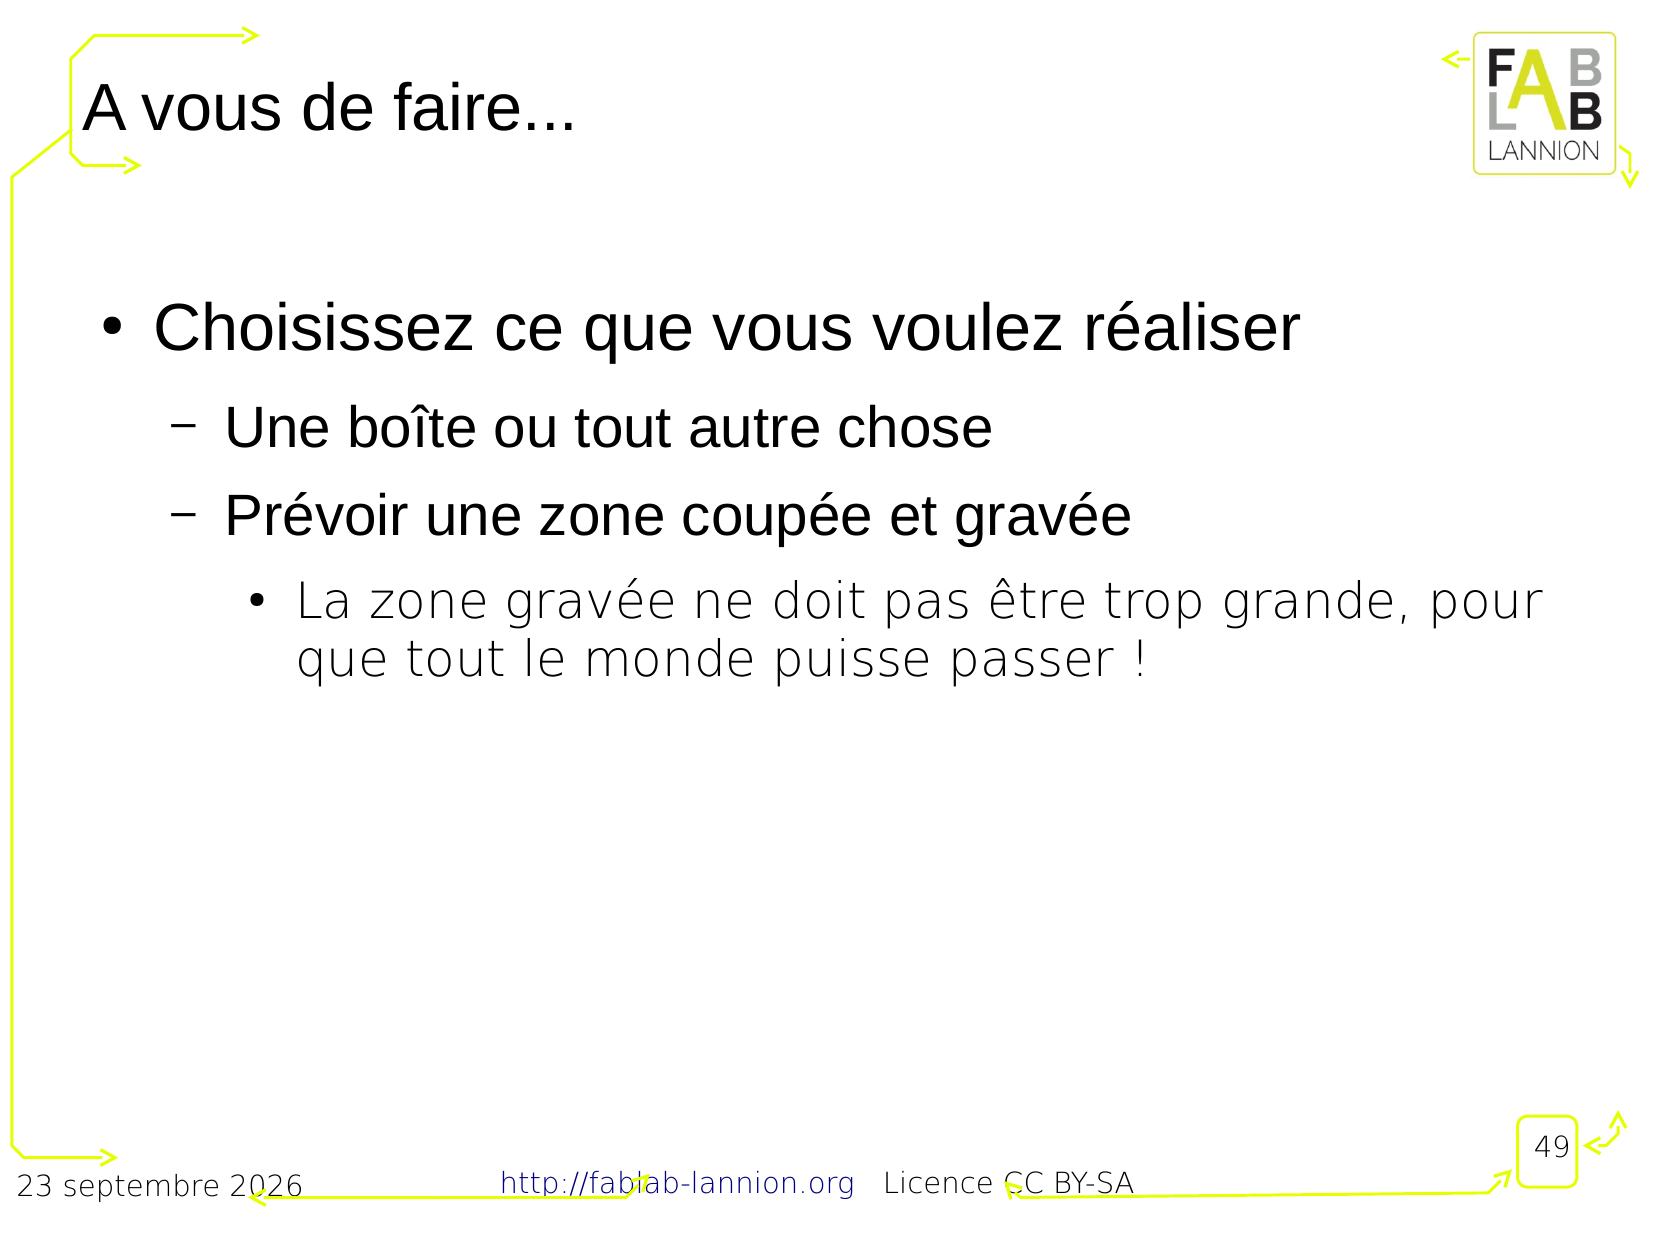

# A vous de faire...
Choisissez ce que vous voulez réaliser
Une boîte ou tout autre chose
Prévoir une zone coupée et gravée
La zone gravée ne doit pas être trop grande, pour que tout le monde puisse passer !
49